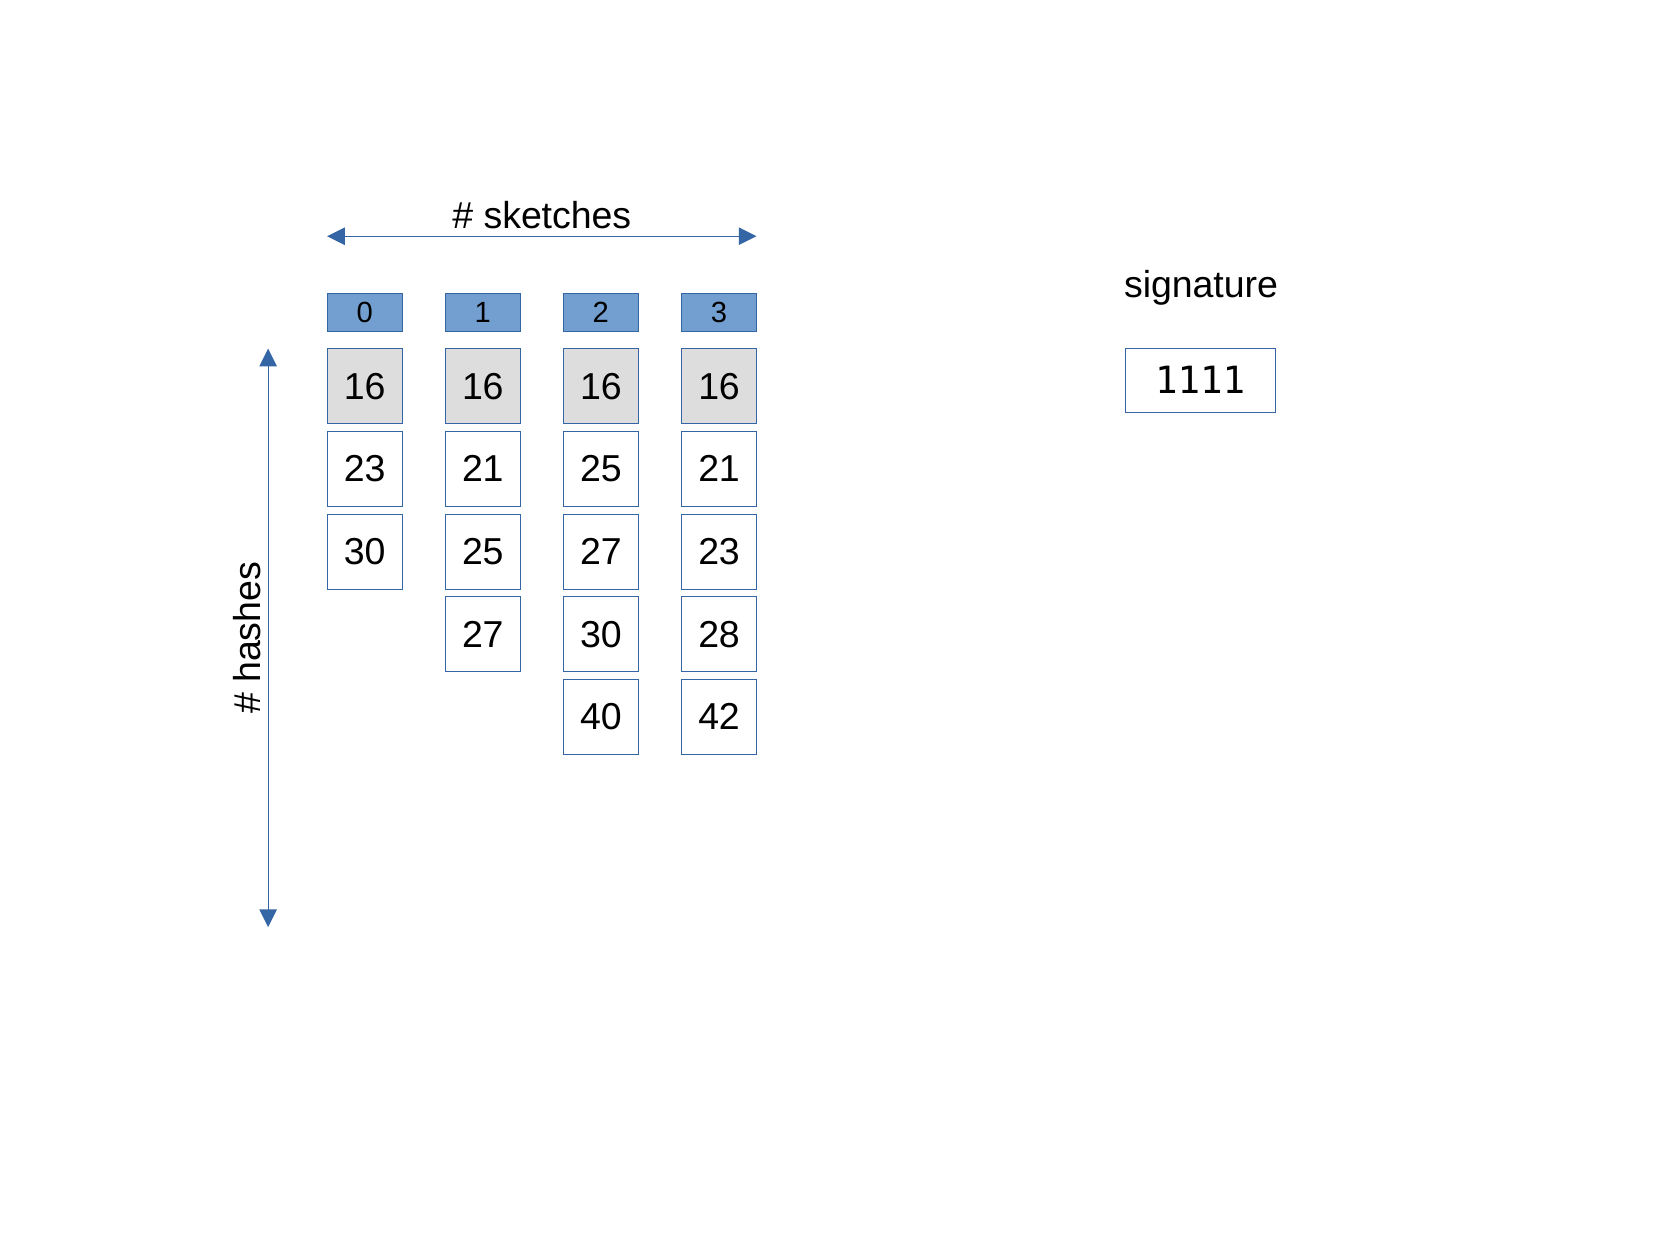

# sketches
signature
0
1
2
3
# hashes
16
23
30
16
21
25
27
16
25
27
30
40
16
21
23
28
42
1111